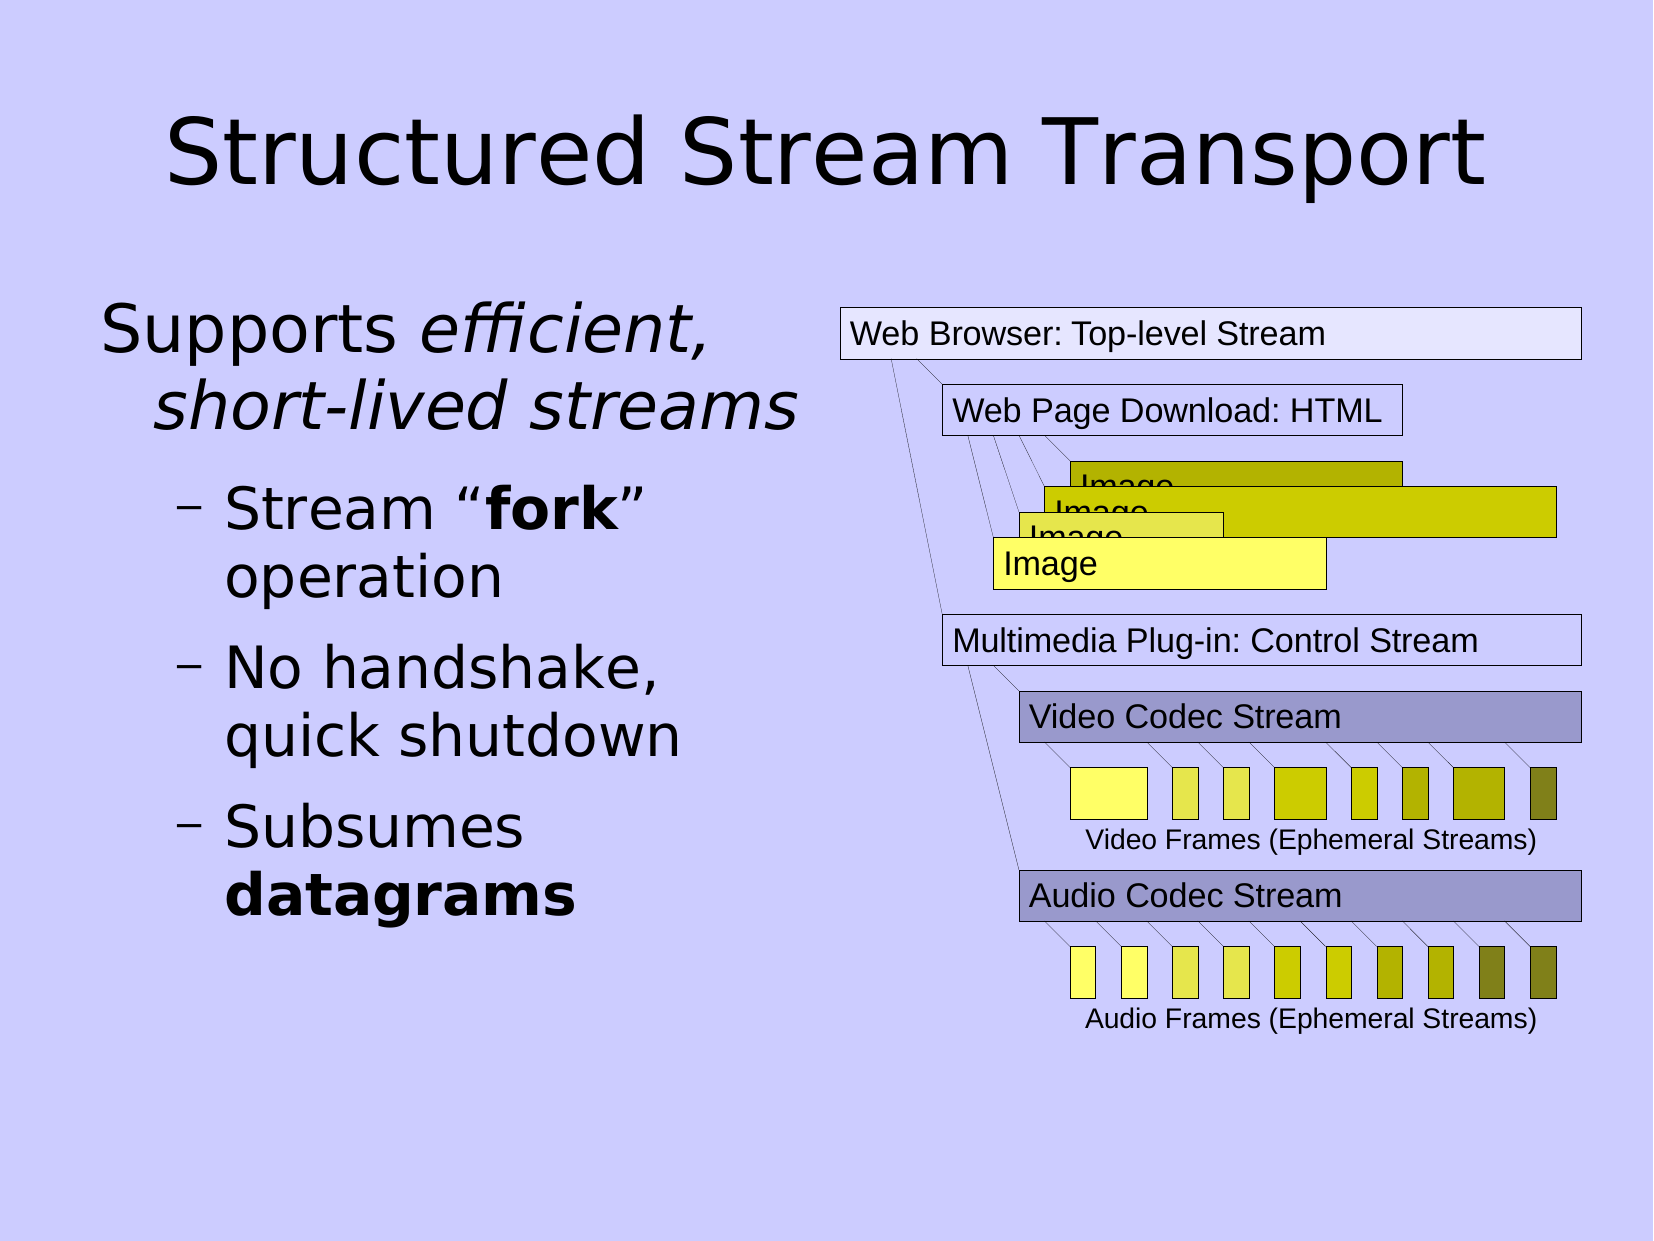

# Structured Stream Transport
Supports efficient,
short-lived streams
Stream “fork”
operation
No handshake,
quick shutdown
Subsumes datagrams